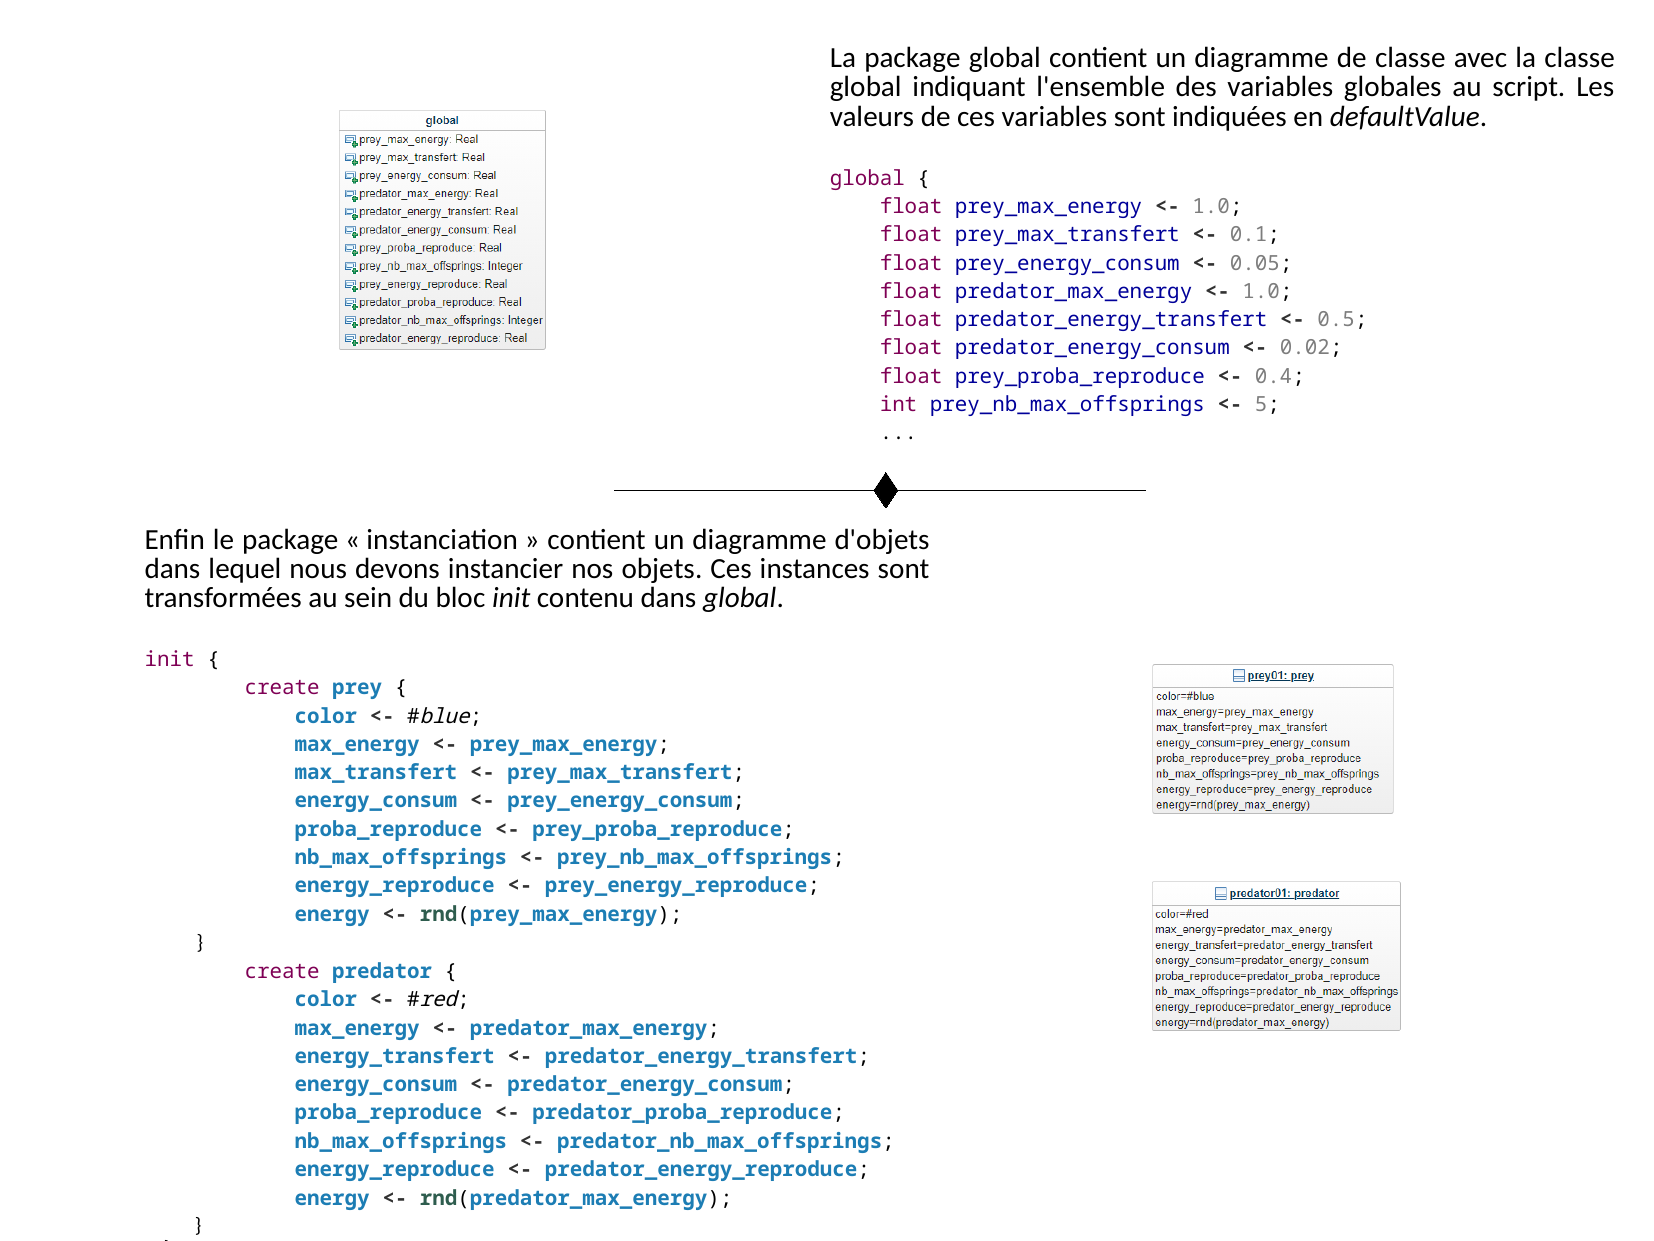

La package global contient un diagramme de classe avec la classe global indiquant l'ensemble des variables globales au script. Les valeurs de ces variables sont indiquées en defaultValue.
global {
 float prey_max_energy <- 1.0;
 float prey_max_transfert <- 0.1;
 float prey_energy_consum <- 0.05;
 float predator_max_energy <- 1.0;
 float predator_energy_transfert <- 0.5;
 float predator_energy_consum <- 0.02;
 float prey_proba_reproduce <- 0.4;
 int prey_nb_max_offsprings <- 5;
 ...
Enfin le package « instanciation » contient un diagramme d'objets dans lequel nous devons instancier nos objets. Ces instances sont transformées au sein du bloc init contenu dans global.
init {
 create prey {
 color <- #blue;
 max_energy <- prey_max_energy;
 max_transfert <- prey_max_transfert;
 energy_consum <- prey_energy_consum;
 proba_reproduce <- prey_proba_reproduce;
 nb_max_offsprings <- prey_nb_max_offsprings;
 energy_reproduce <- prey_energy_reproduce;
 energy <- rnd(prey_max_energy);
 }
 create predator {
 color <- #red;
 max_energy <- predator_max_energy;
 energy_transfert <- predator_energy_transfert;
 energy_consum <- predator_energy_consum;
 proba_reproduce <- predator_proba_reproduce;
 nb_max_offsprings <- predator_nb_max_offsprings;
 energy_reproduce <- predator_energy_reproduce;
 energy <- rnd(predator_max_energy);
 }
 }